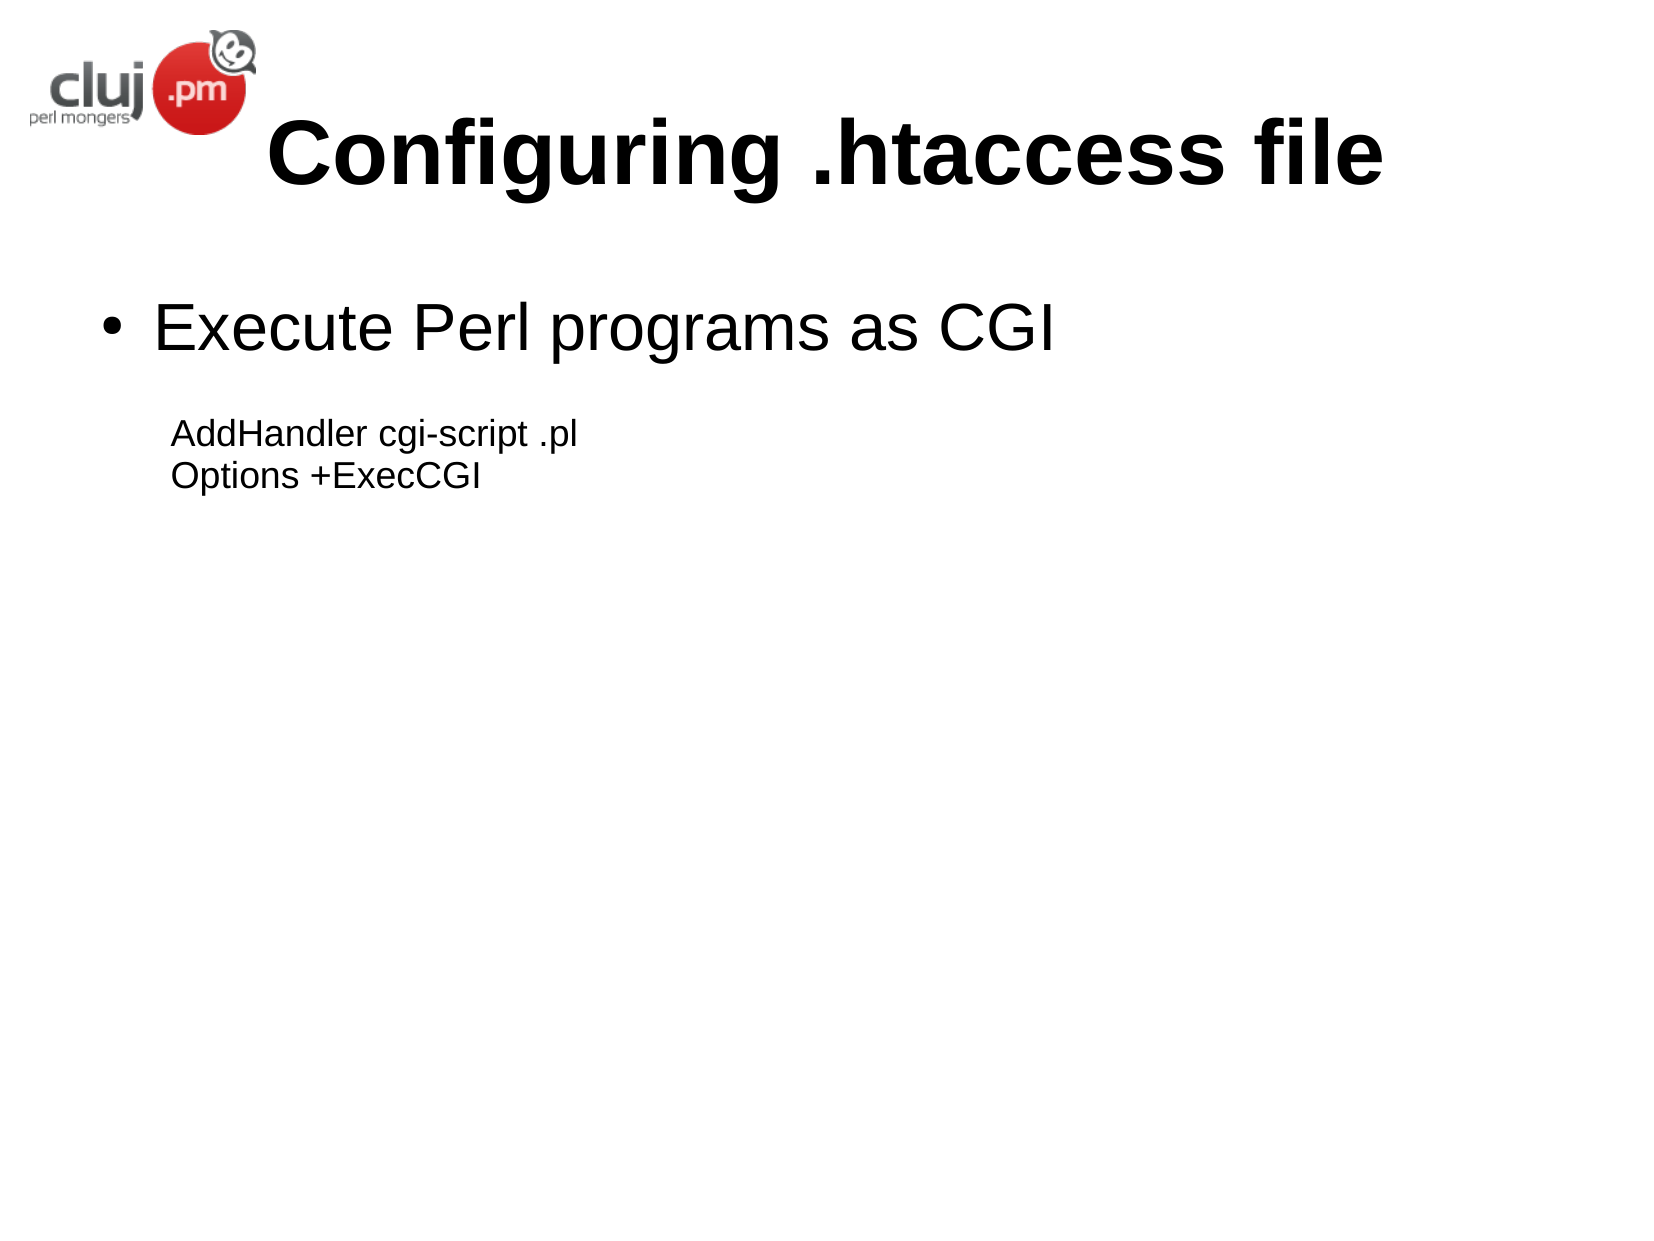

# Configuring .htaccess file
Execute Perl programs as CGI
AddHandler cgi-script .pl
Options +ExecCGI